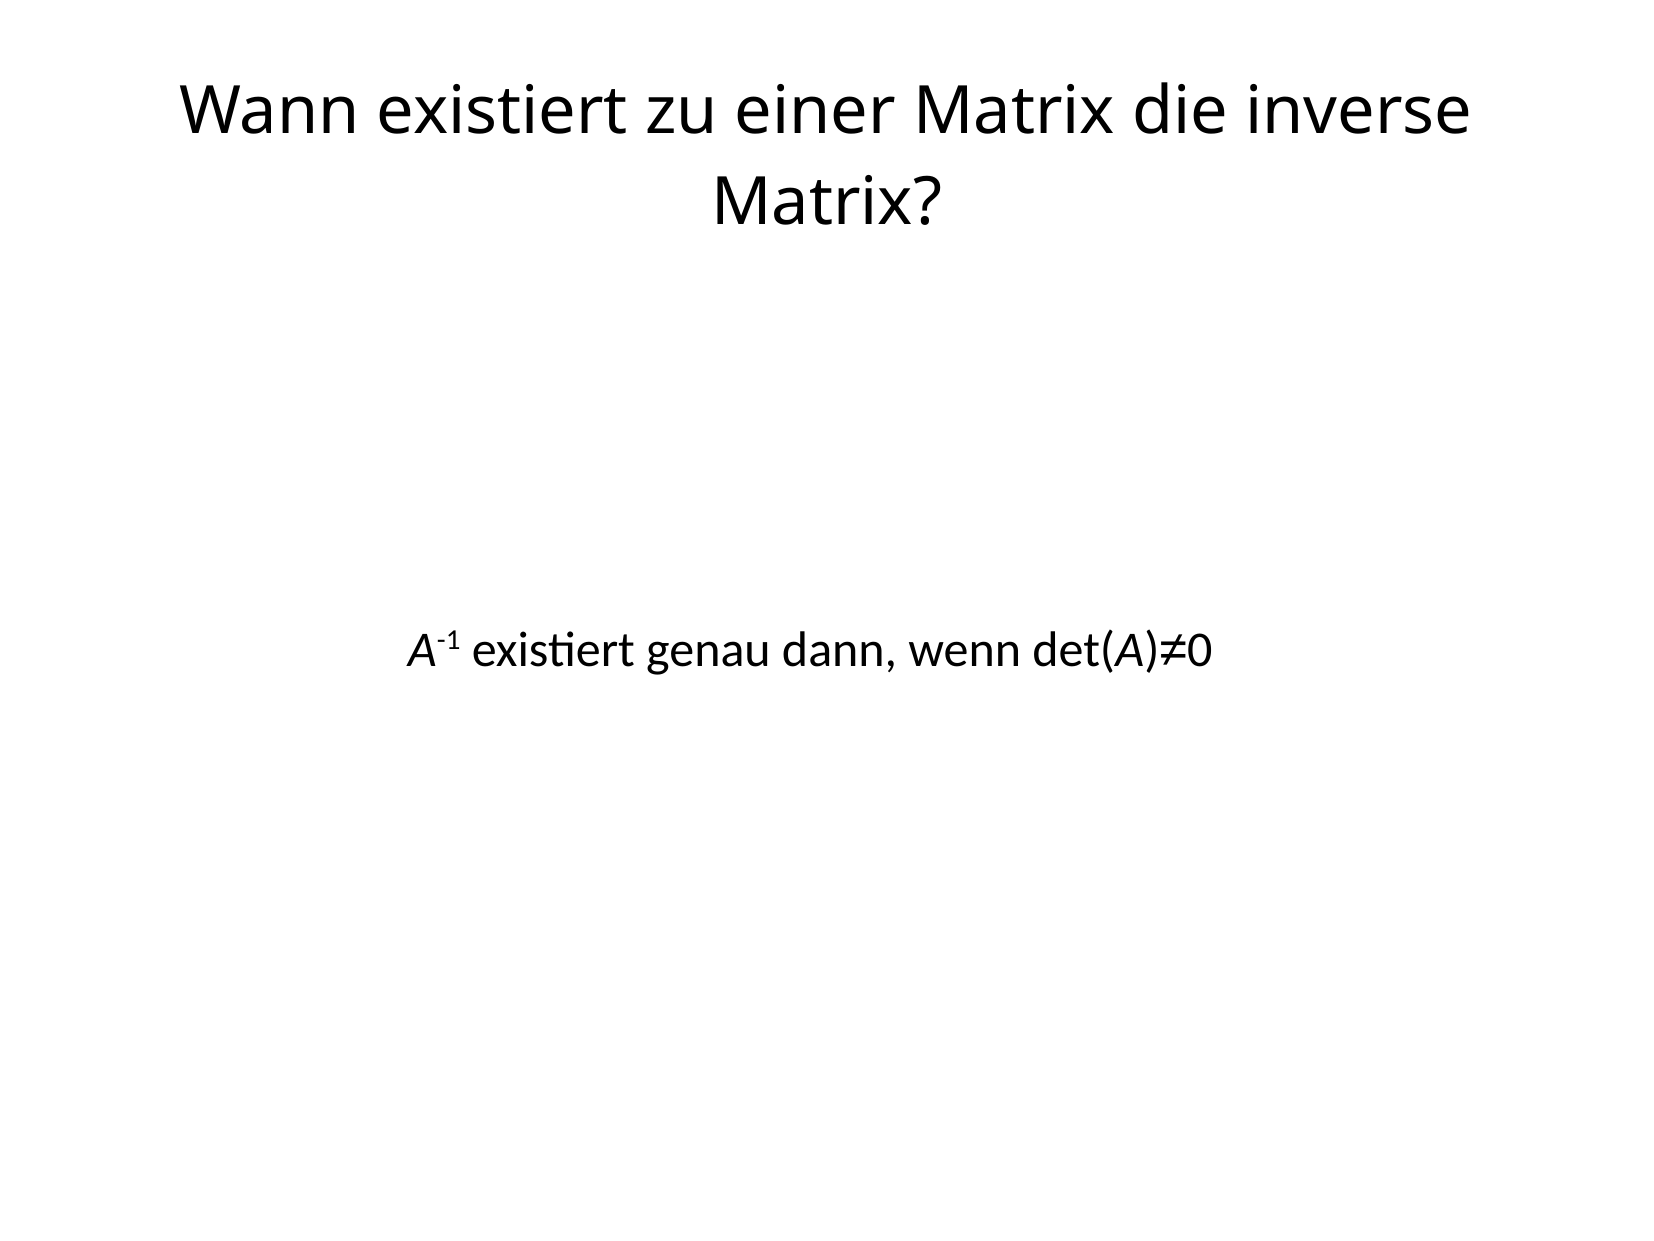

# Wann existiert zu einer Matrix die inverse Matrix?
A-1 existiert genau dann, wenn det(A)≠0